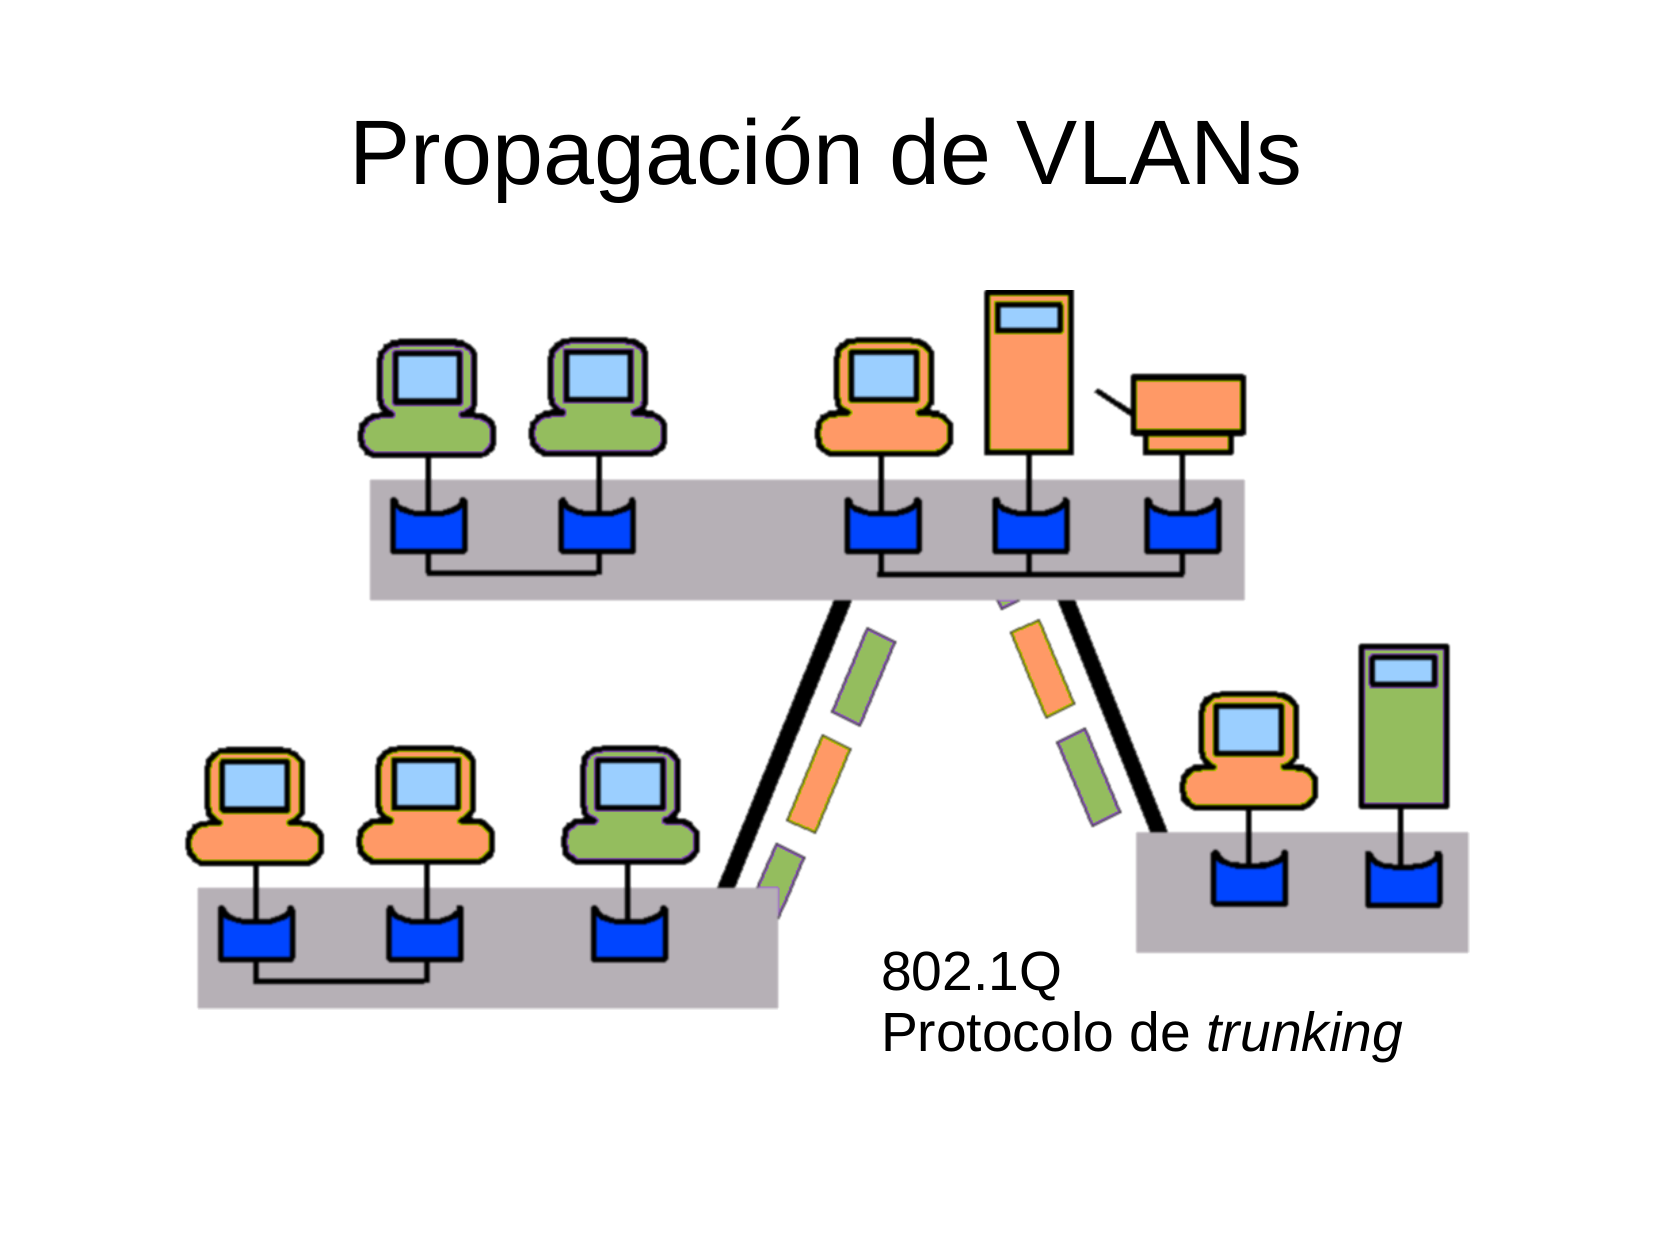

# Propagación de VLANs
802.1Q
Protocolo de trunking